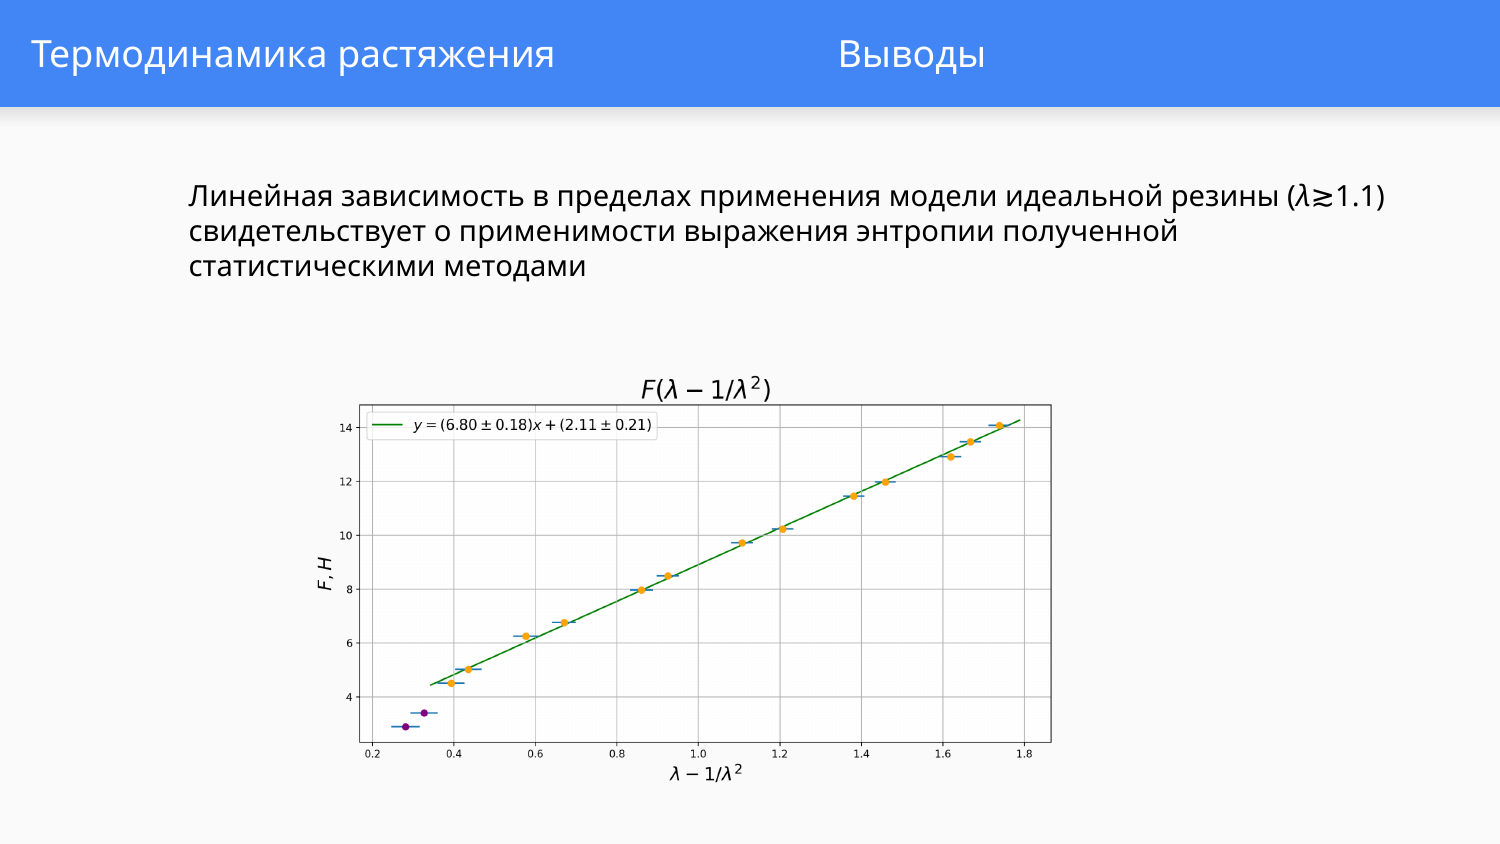

# Термодинамика растяжения
Выводы
Линейная зависимость в пределах применения модели идеальной резины (λ≳1.1) свидетельствует о применимости выражения энтропии полученной статистическими методами